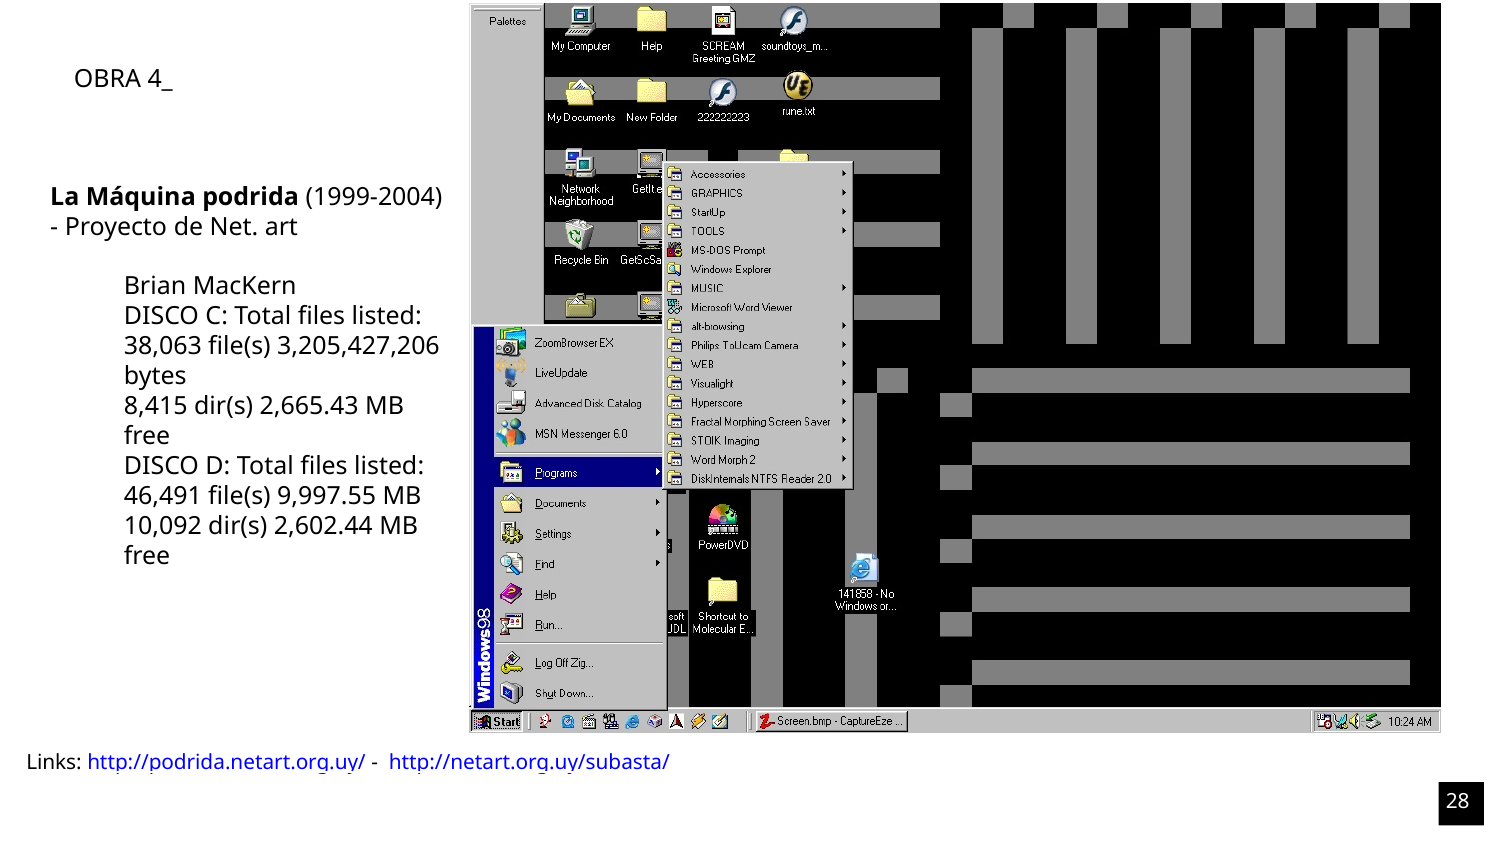

OBRA 4_
La Máquina podrida (1999-2004) - Proyecto de Net. art
Brian MacKern
DISCO C: Total files listed:
38,063 file(s) 3,205,427,206 bytes
8,415 dir(s) 2,665.43 MB free
DISCO D: Total files listed:
46,491 file(s) 9,997.55 MB
10,092 dir(s) 2,602.44 MB free
Links: http://podrida.netart.org.uy/ - http://netart.org.uy/subasta/